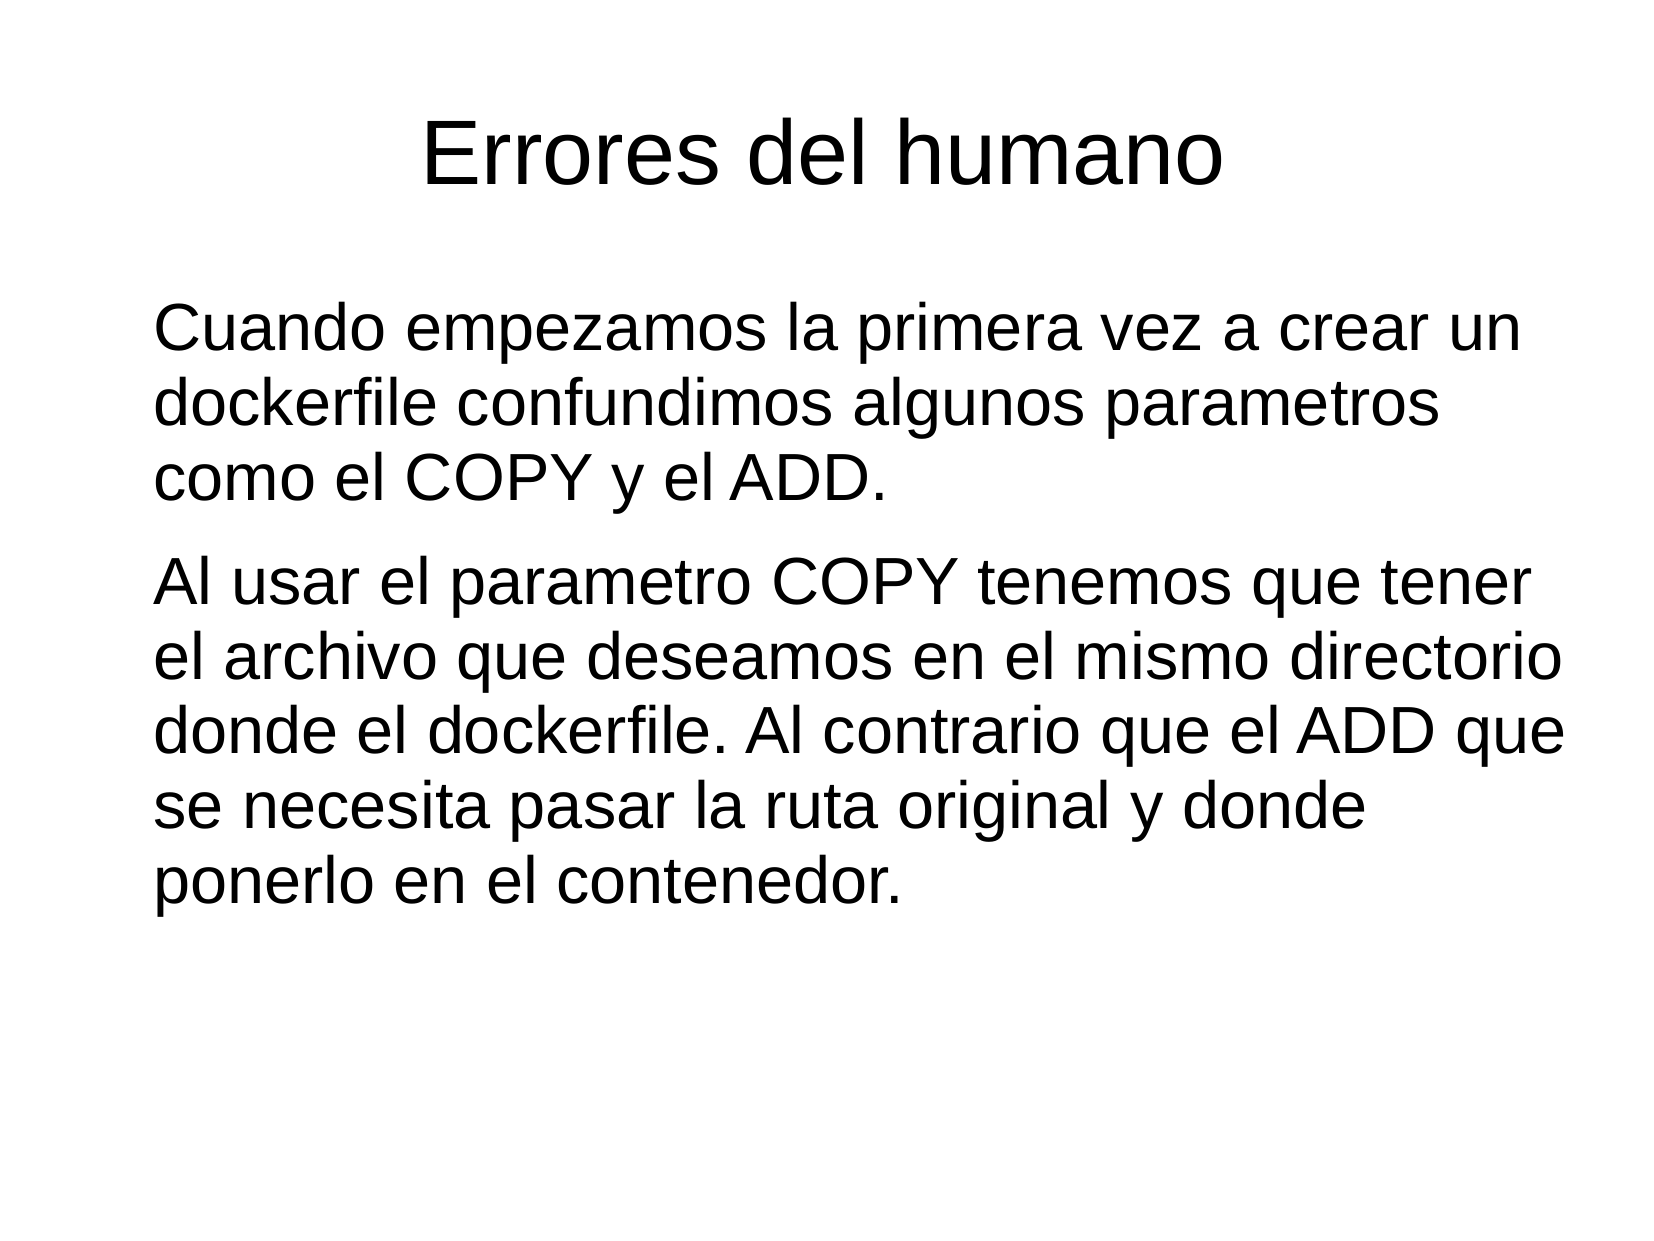

# Errores del humano
Cuando empezamos la primera vez a crear un dockerfile confundimos algunos parametros como el COPY y el ADD.
Al usar el parametro COPY tenemos que tener el archivo que deseamos en el mismo directorio donde el dockerfile. Al contrario que el ADD que se necesita pasar la ruta original y donde ponerlo en el contenedor.